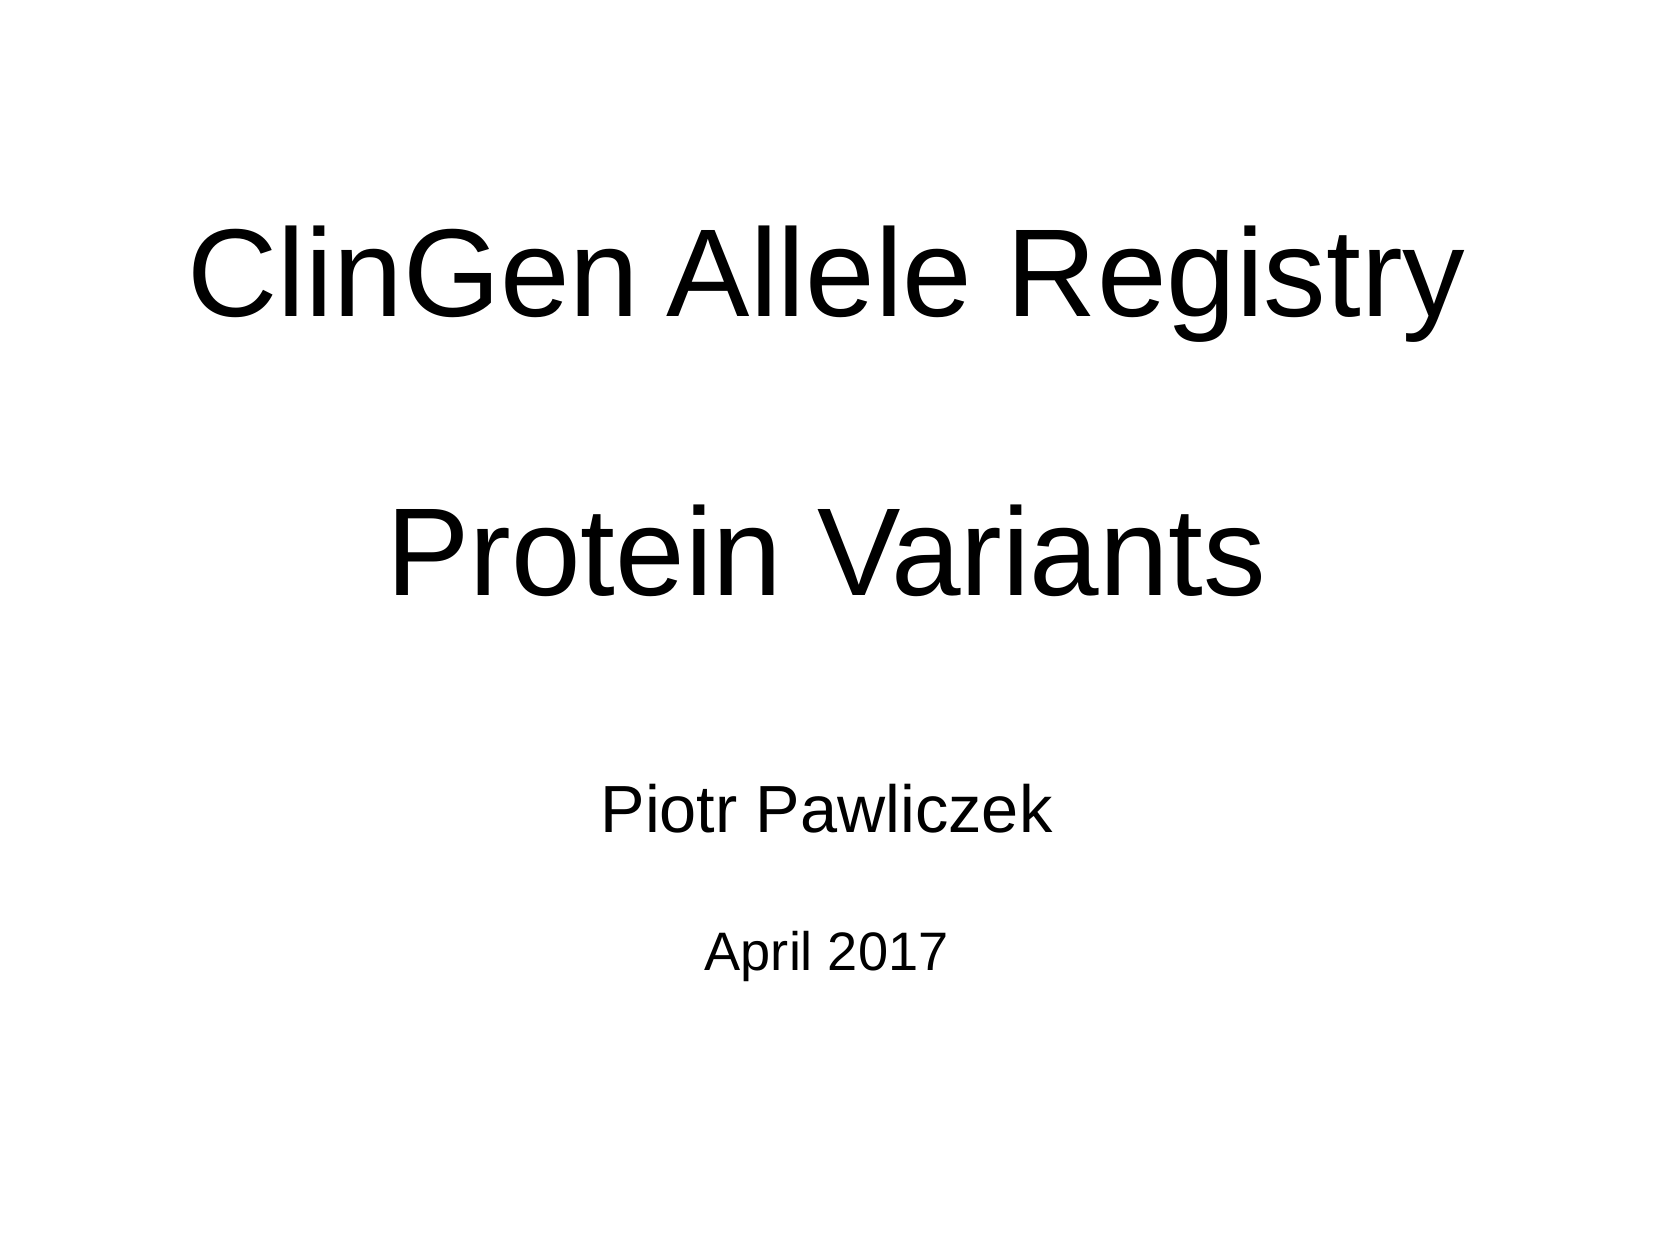

# ClinGen Allele Registry
Protein Variants
Piotr Pawliczek
April 2017